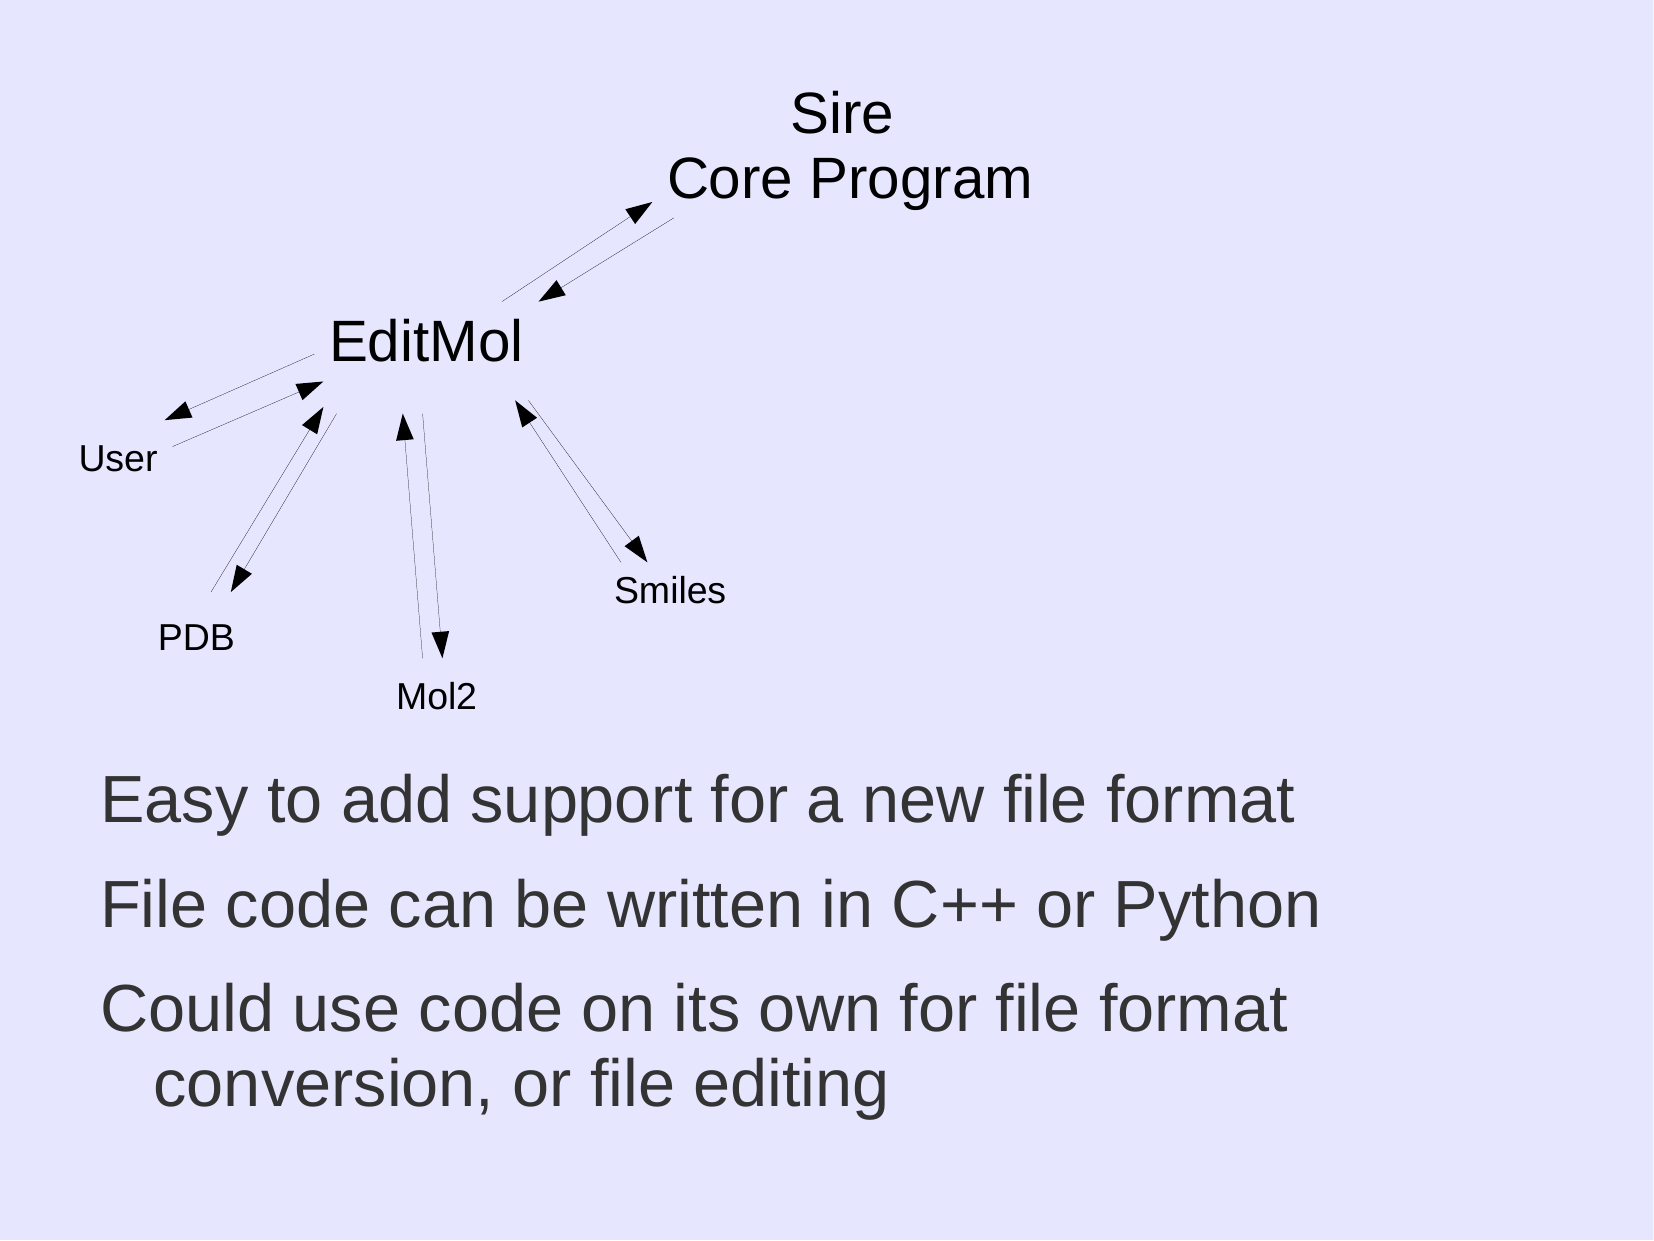

Sire
Core Program
EditMol
User
Smiles
PDB
Mol2
# Easy to add support for a new file format
File code can be written in C++ or Python
Could use code on its own for file format conversion, or file editing